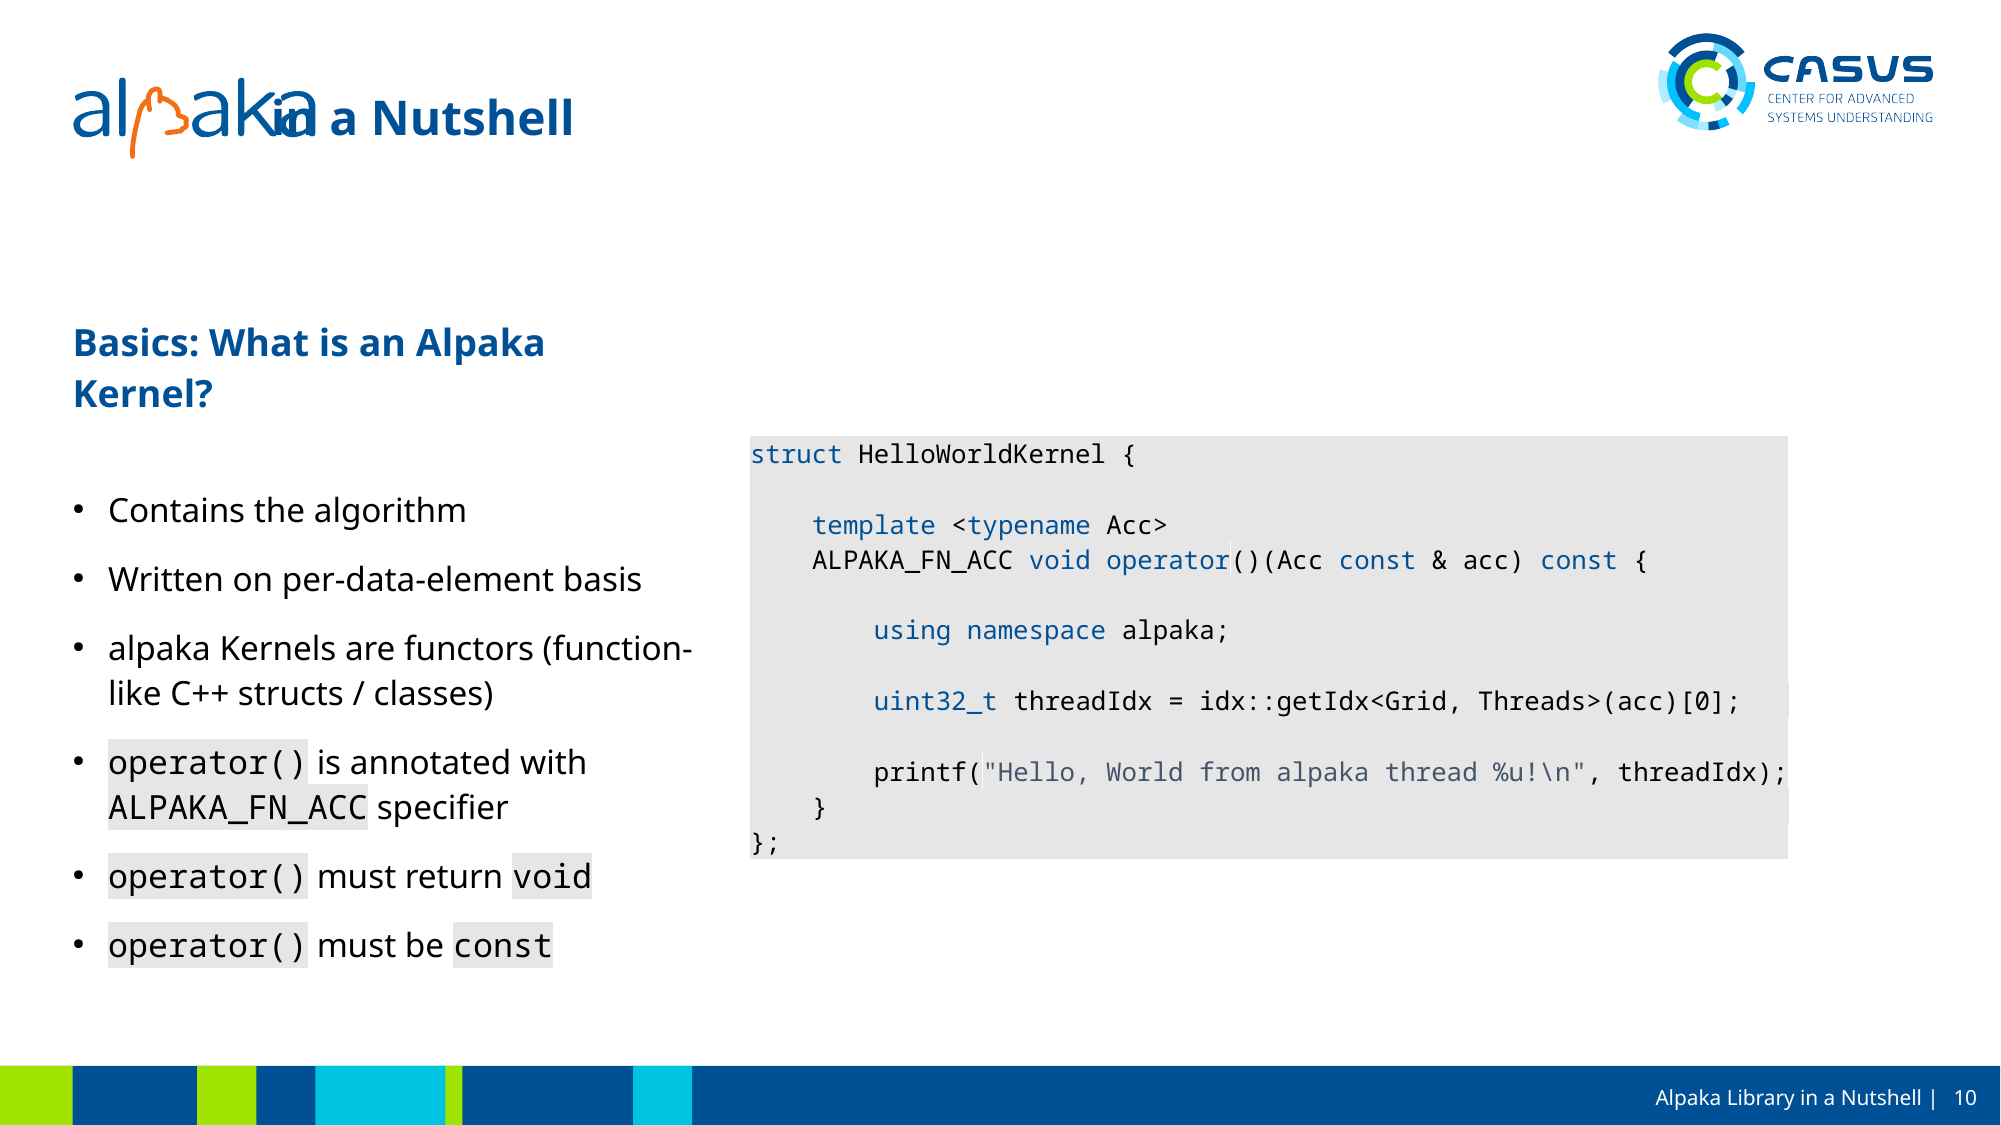

in a Nutshell
# Basics: What is an Alpaka Kernel?
Contains the algorithm
Written on per-data-element basis
alpaka Kernels are functors (function-like C++ structs / classes)
operator() is annotated with ALPAKA_FN_ACC specifier
operator() must return void
operator() must be const
struct HelloWorldKernel {
 template <typename Acc>
 ALPAKA_FN_ACC void operator()(Acc const & acc) const {
 using namespace alpaka;
 uint32_t threadIdx = idx::getIdx<Grid, Threads>(acc)[0];
 printf("Hello, World from alpaka thread %u!\n", threadIdx);
 }
};
Alpaka Library in a Nutshell
10